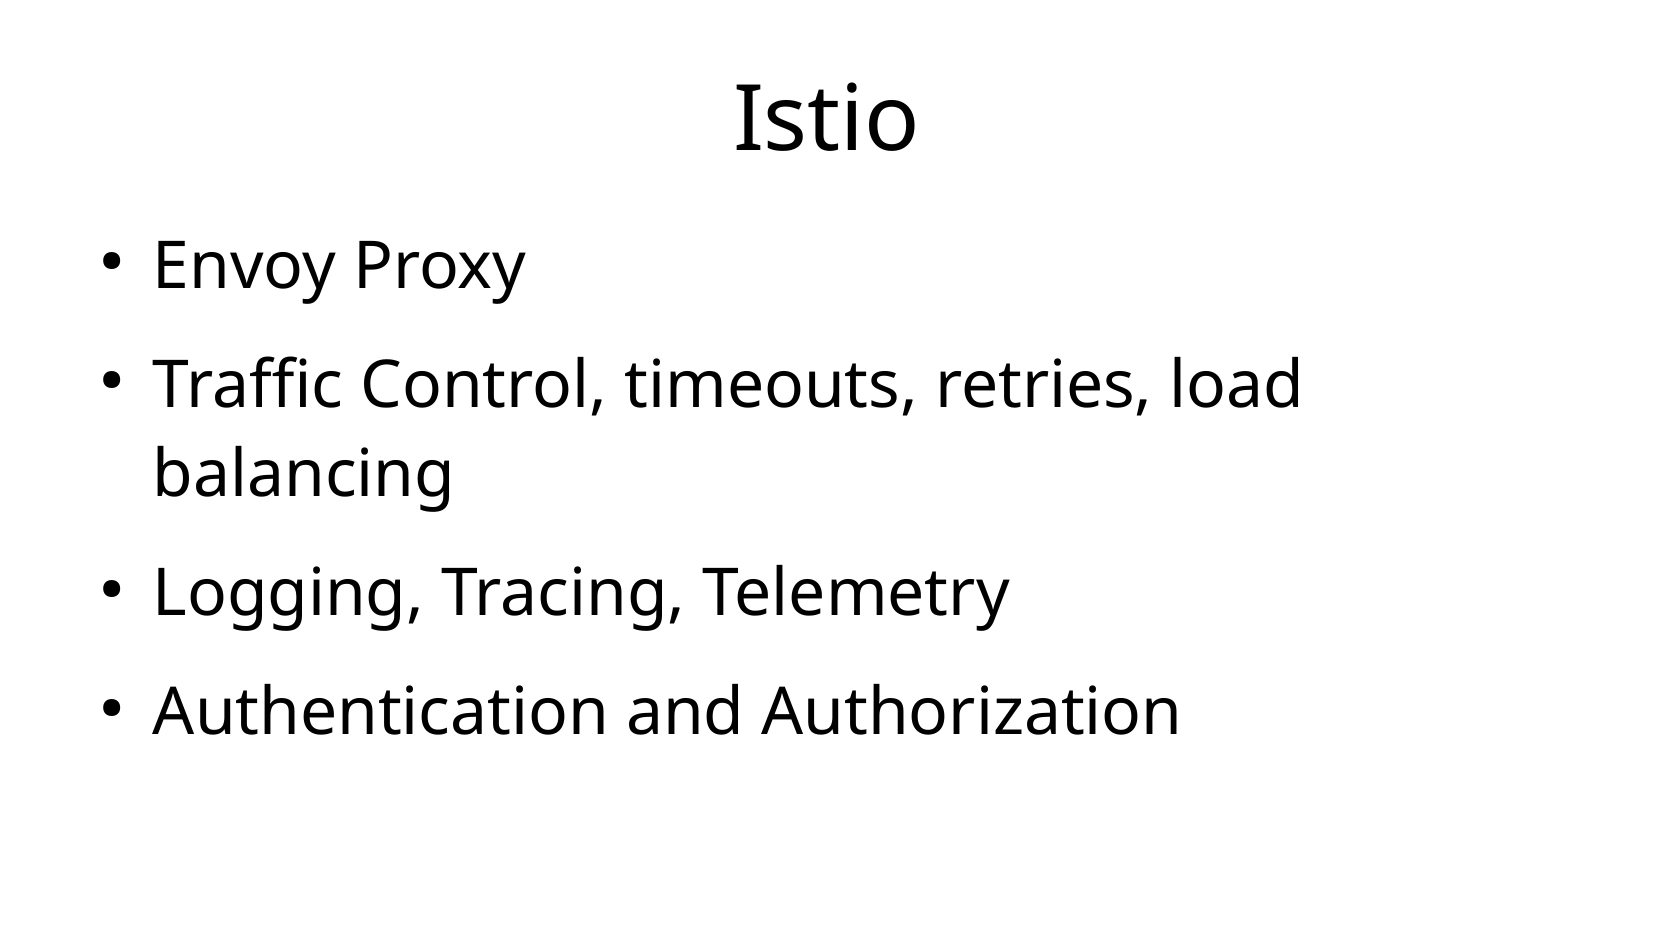

# Istio
Envoy Proxy
Traffic Control, timeouts, retries, load balancing
Logging, Tracing, Telemetry
Authentication and Authorization